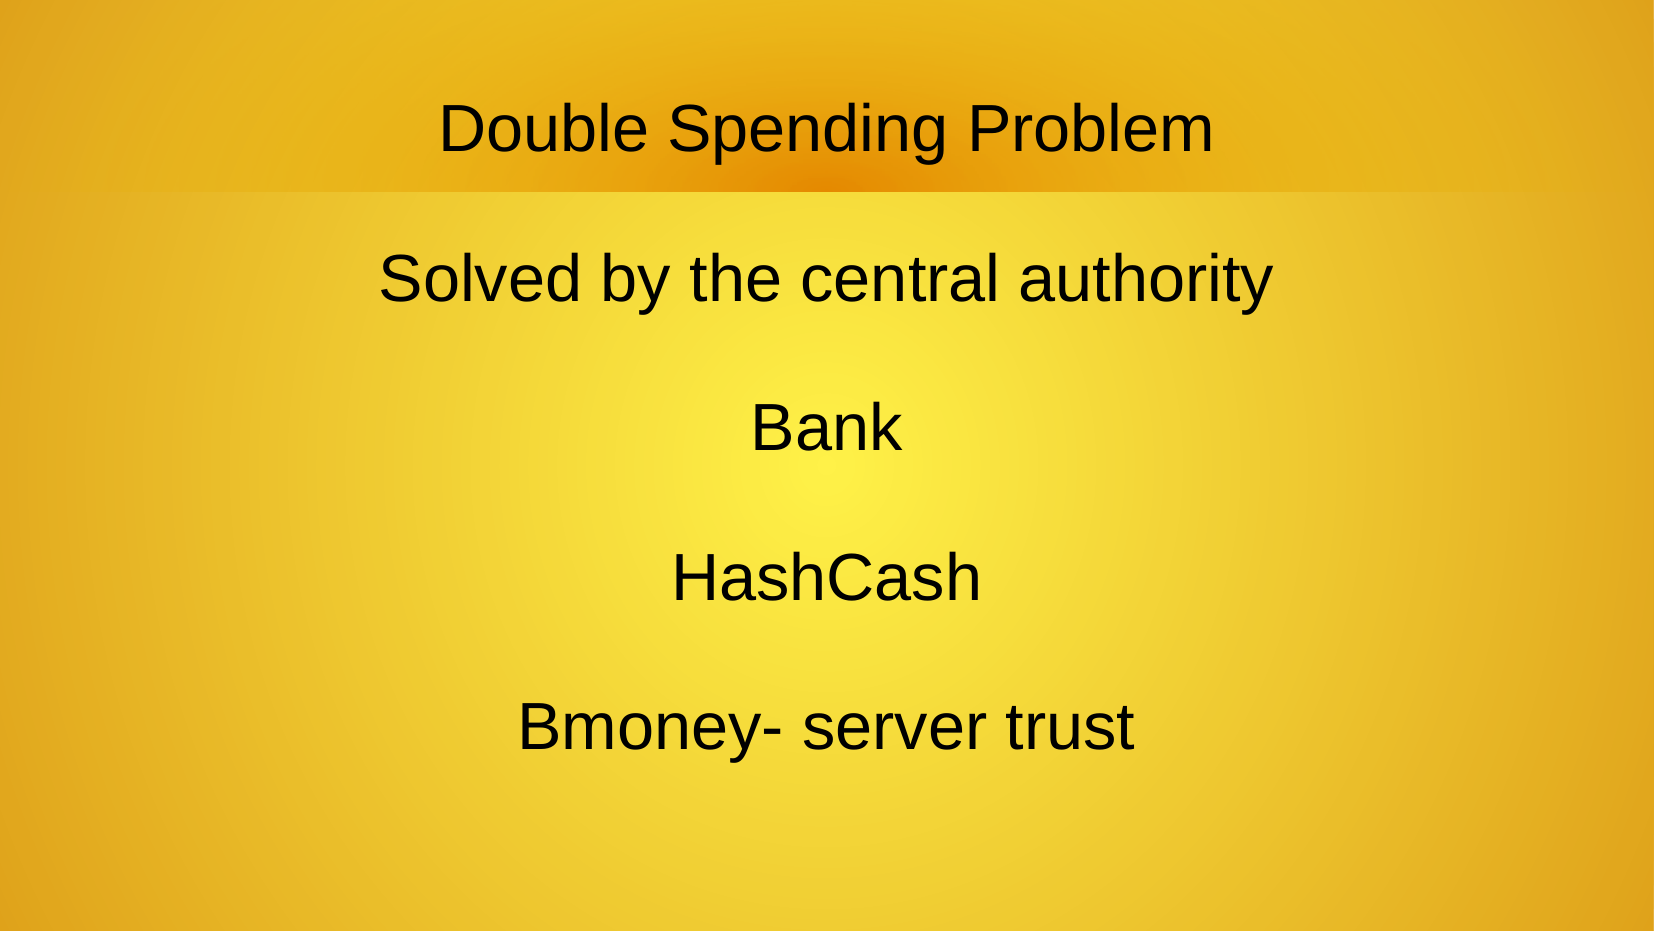

# Double Spending Problem
Solved by the central authority
Bank
HashCash
Bmoney- server trust